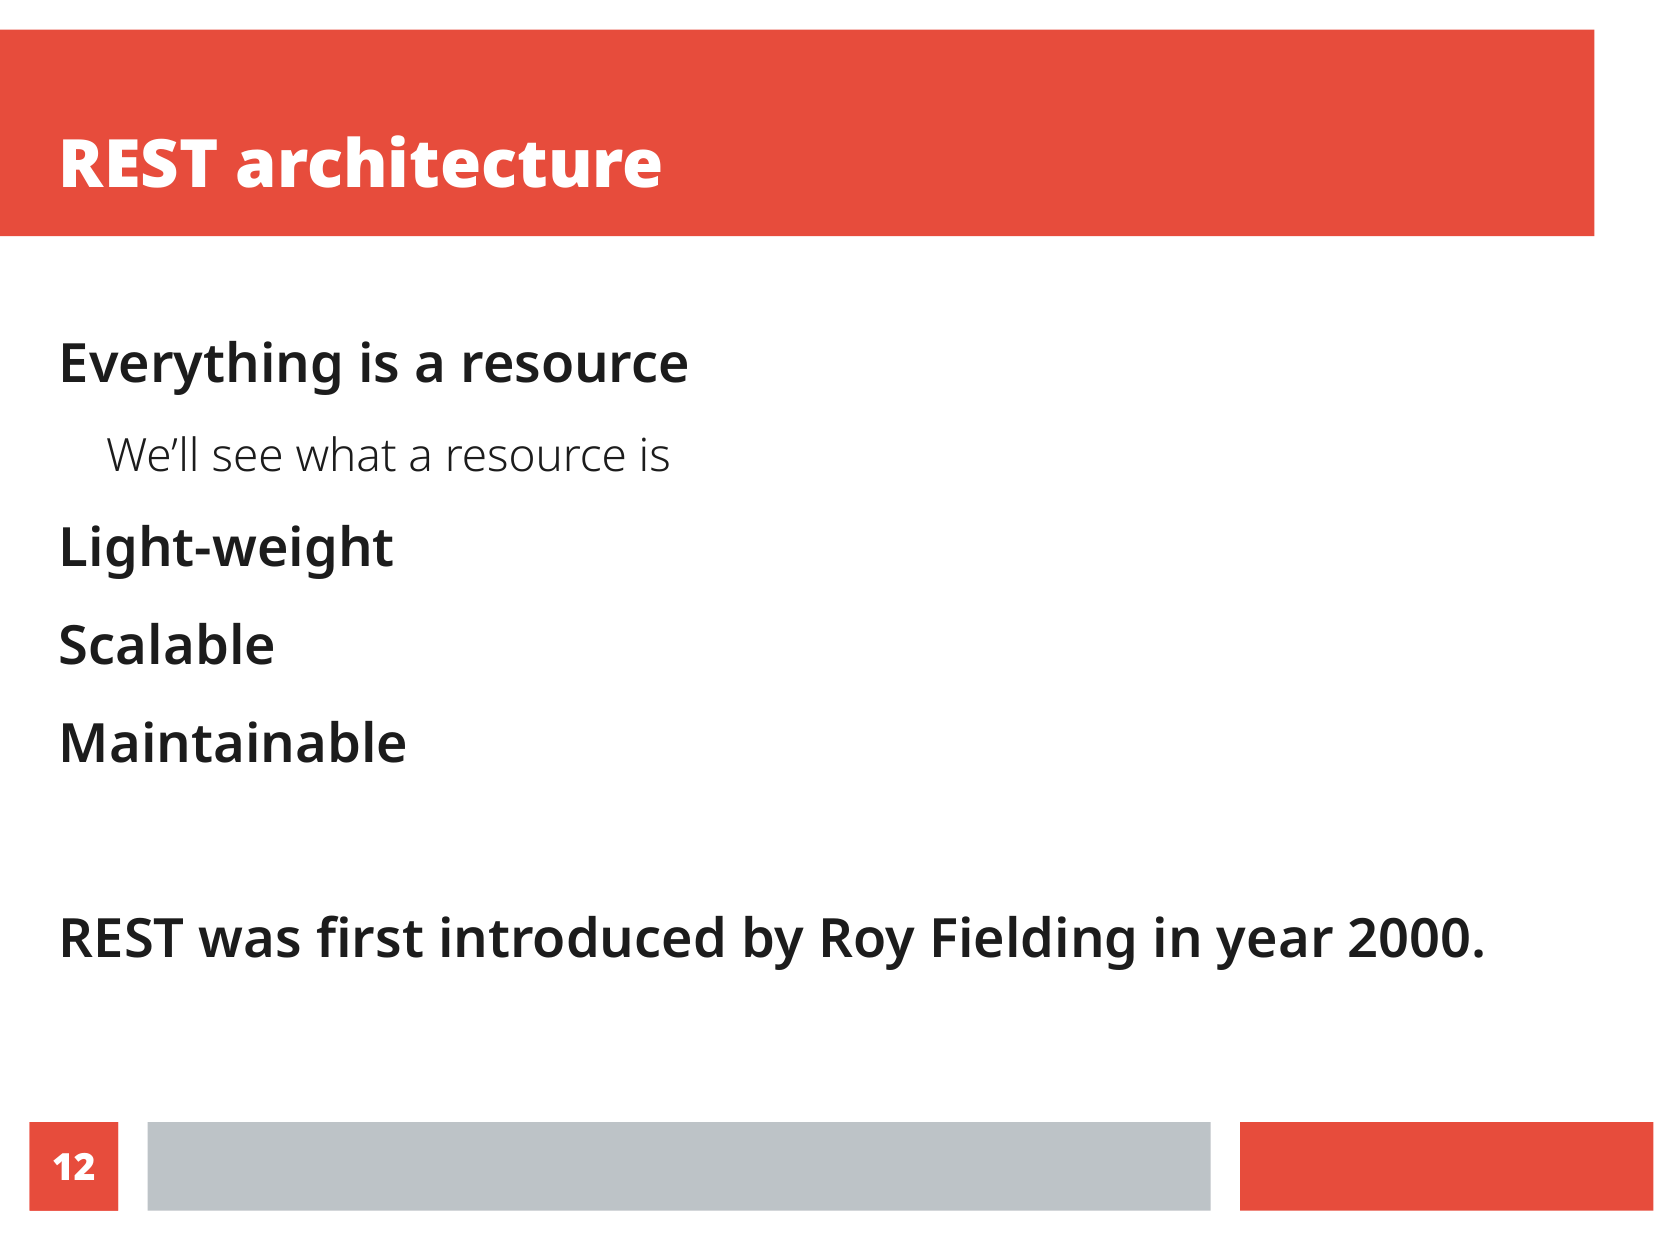

# REST architecture
Everything is a resource
We’ll see what a resource is
Light-weight
Scalable
Maintainable
REST was first introduced by Roy Fielding in year 2000.
12